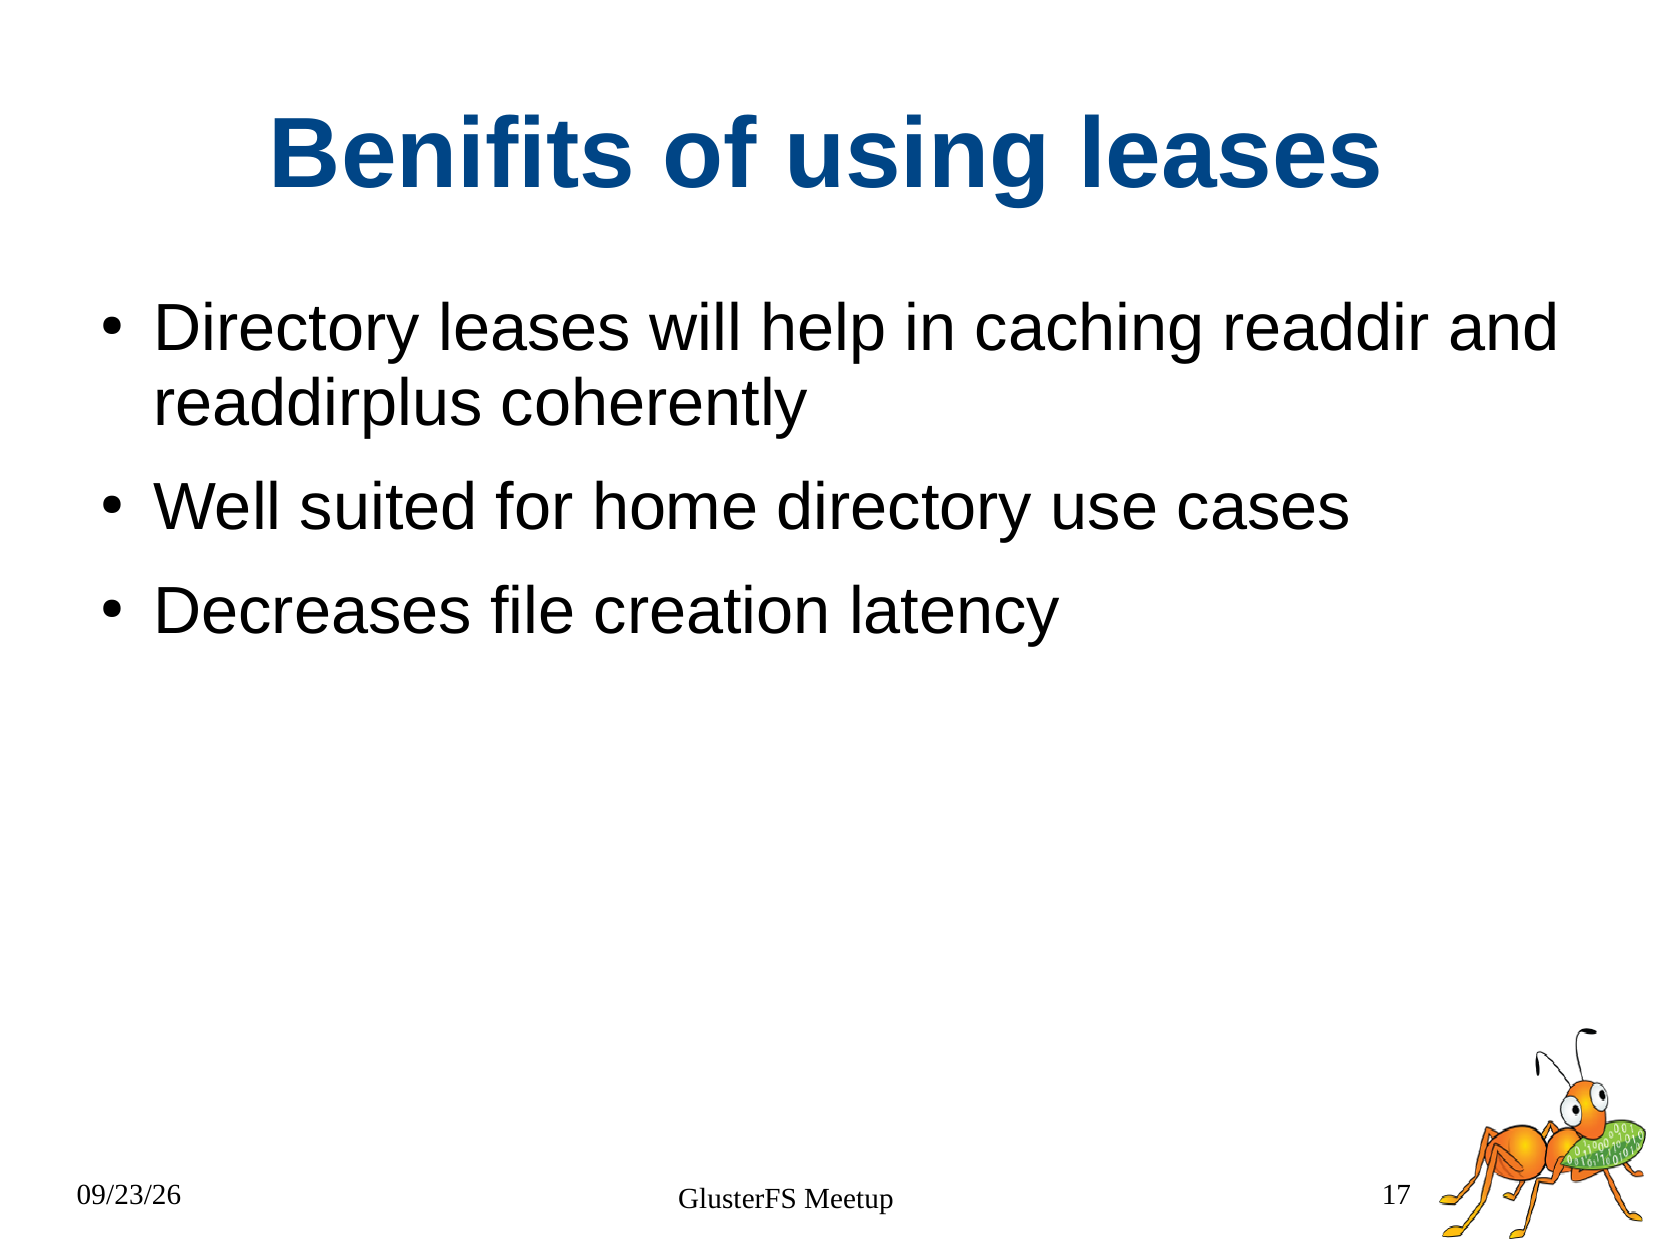

# Benifits of using leases
Directory leases will help in caching readdir and readdirplus coherently
Well suited for home directory use cases
Decreases file creation latency
17